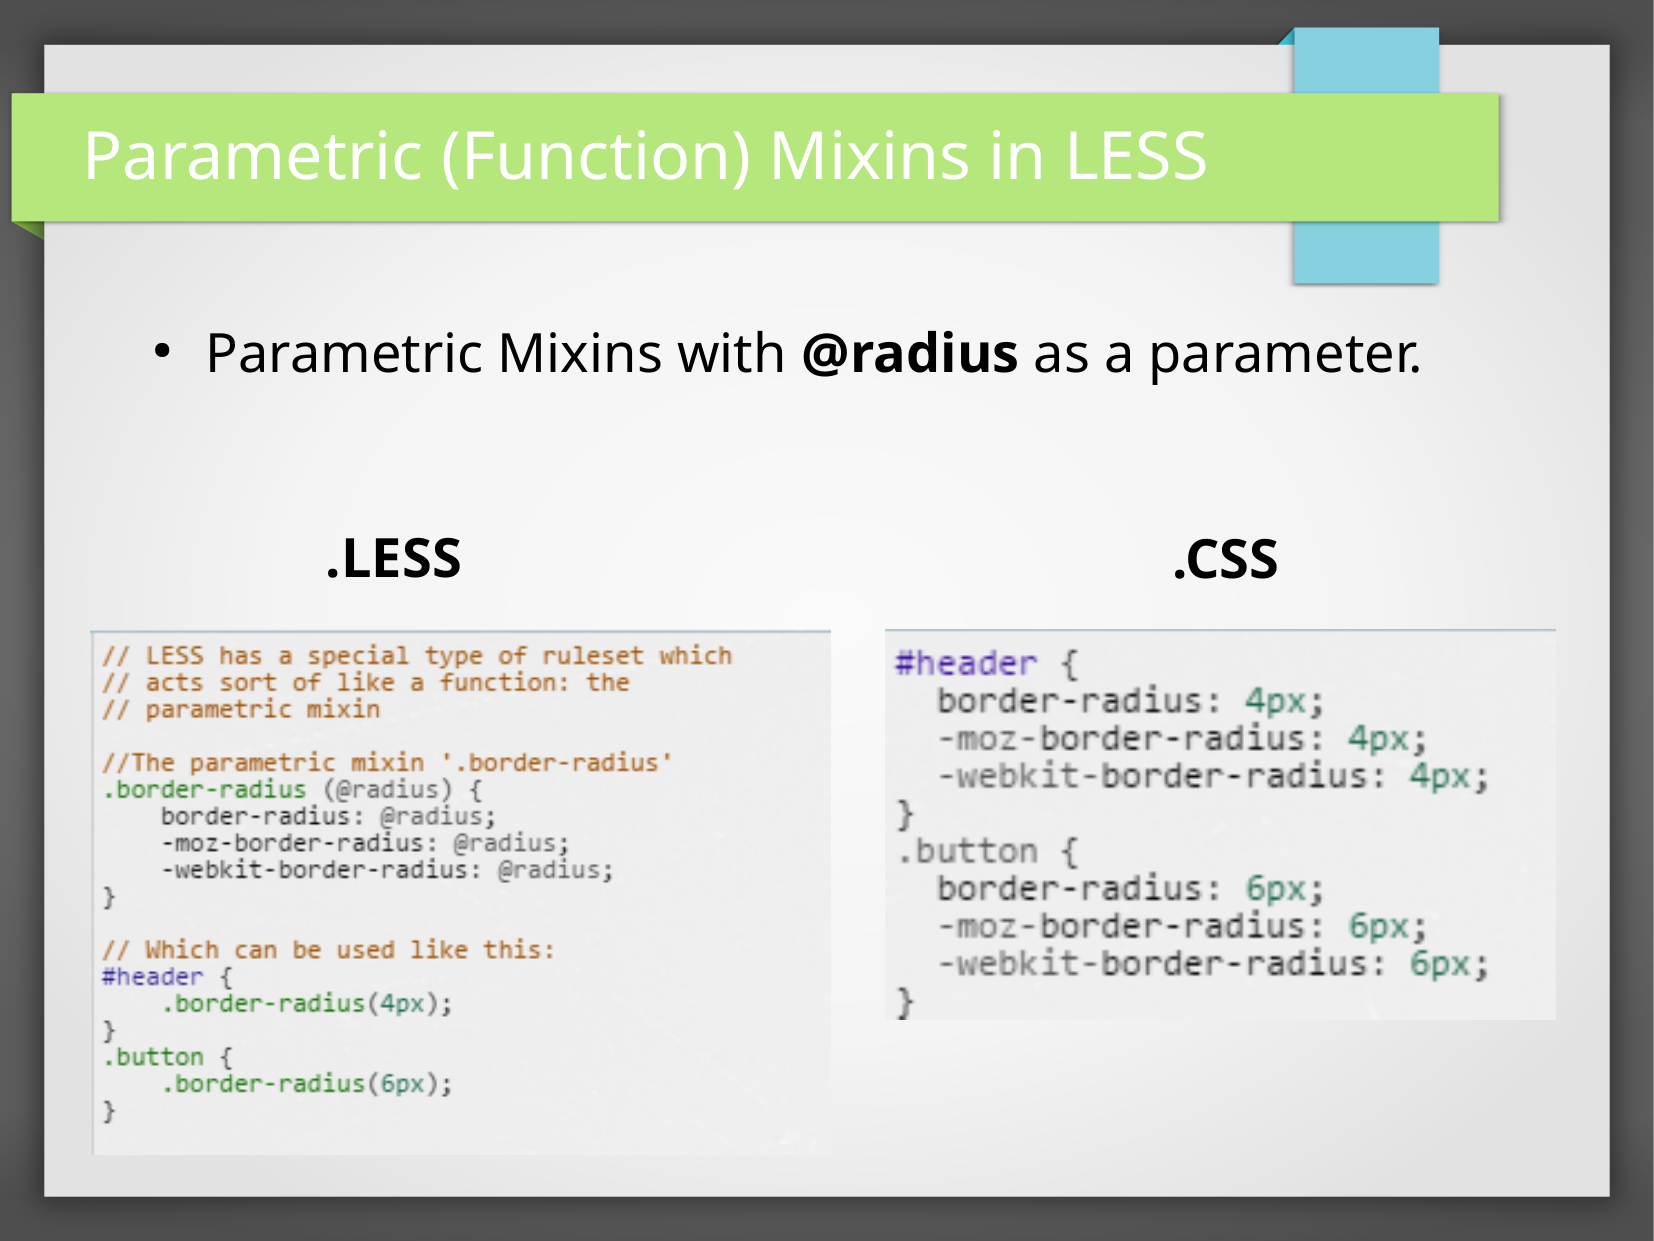

# Parametric (Function) Mixins in LESS
Parametric Mixins with @radius as a parameter.
.LESS
.CSS